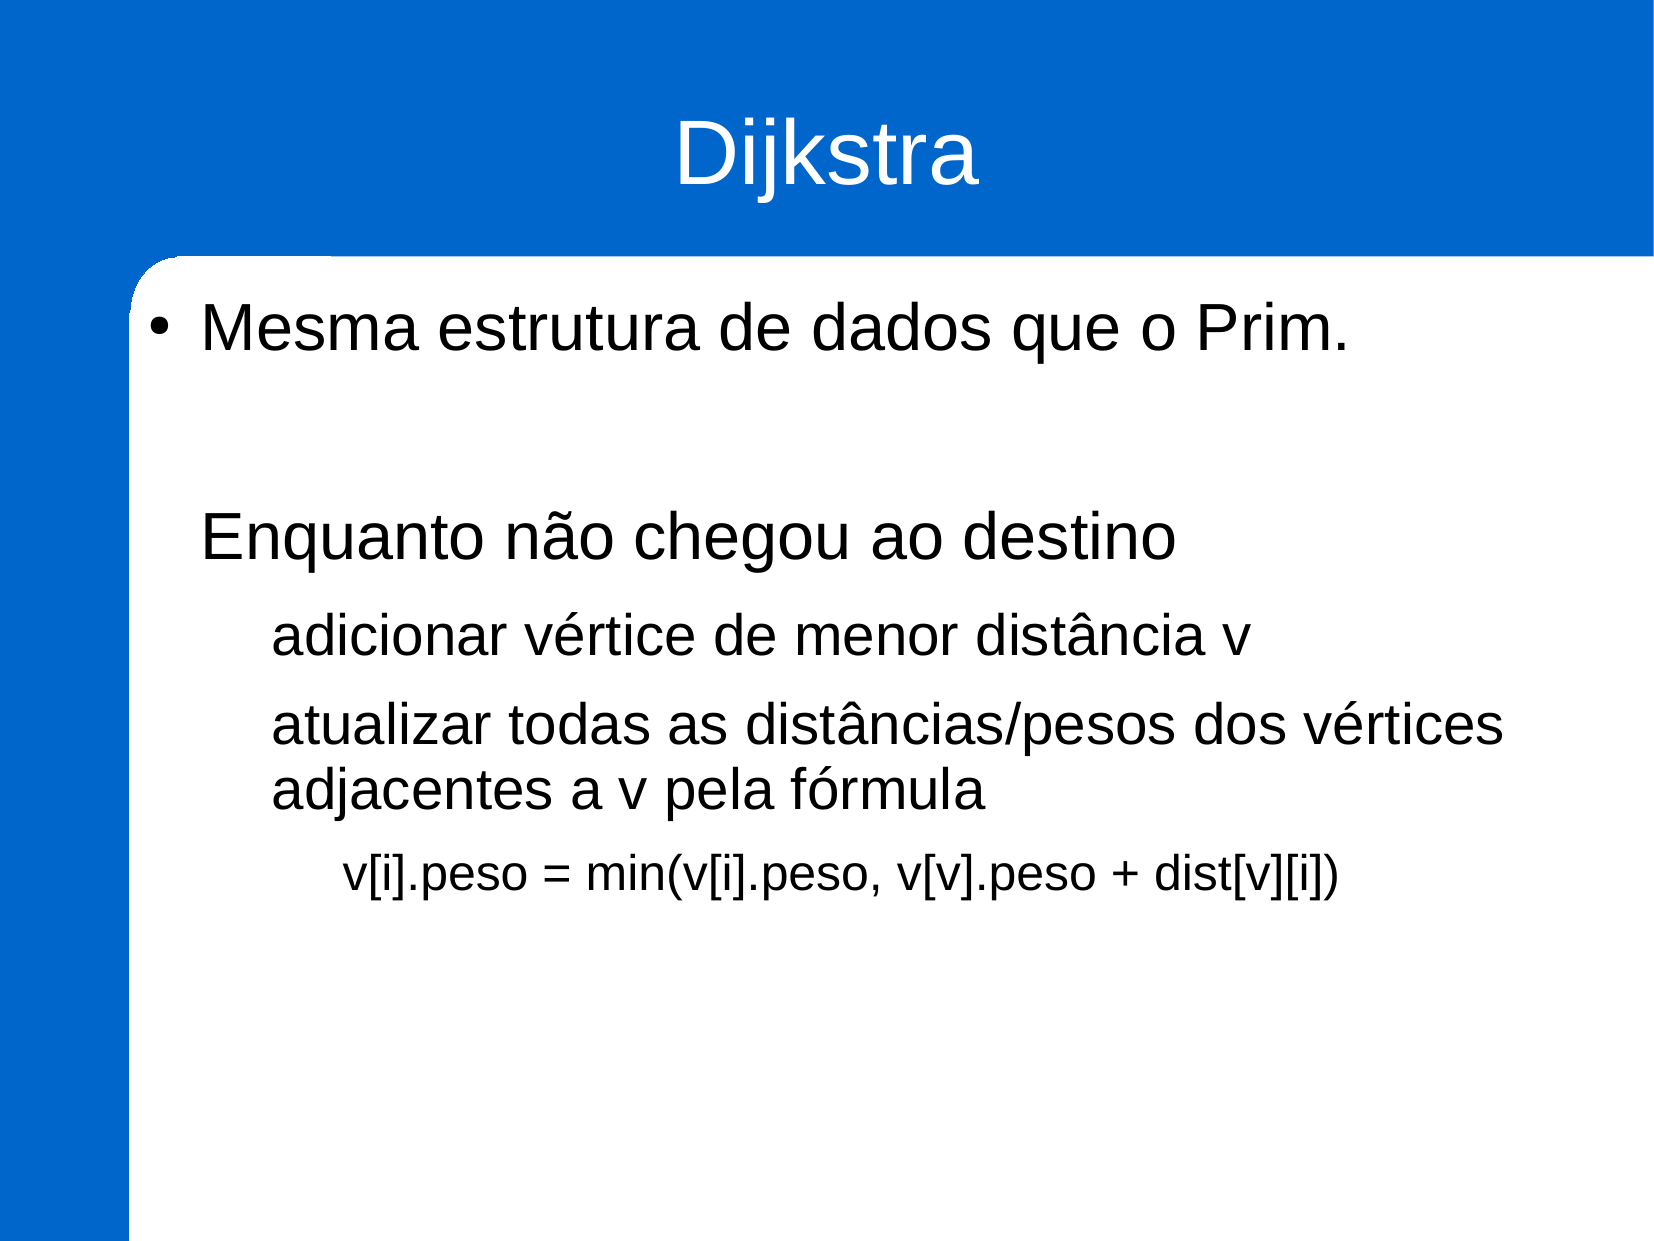

# Dijkstra
Mesma estrutura de dados que o Prim.
Enquanto não chegou ao destino
adicionar vértice de menor distância v
atualizar todas as distâncias/pesos dos vértices adjacentes a v pela fórmula
v[i].peso = min(v[i].peso, v[v].peso + dist[v][i])